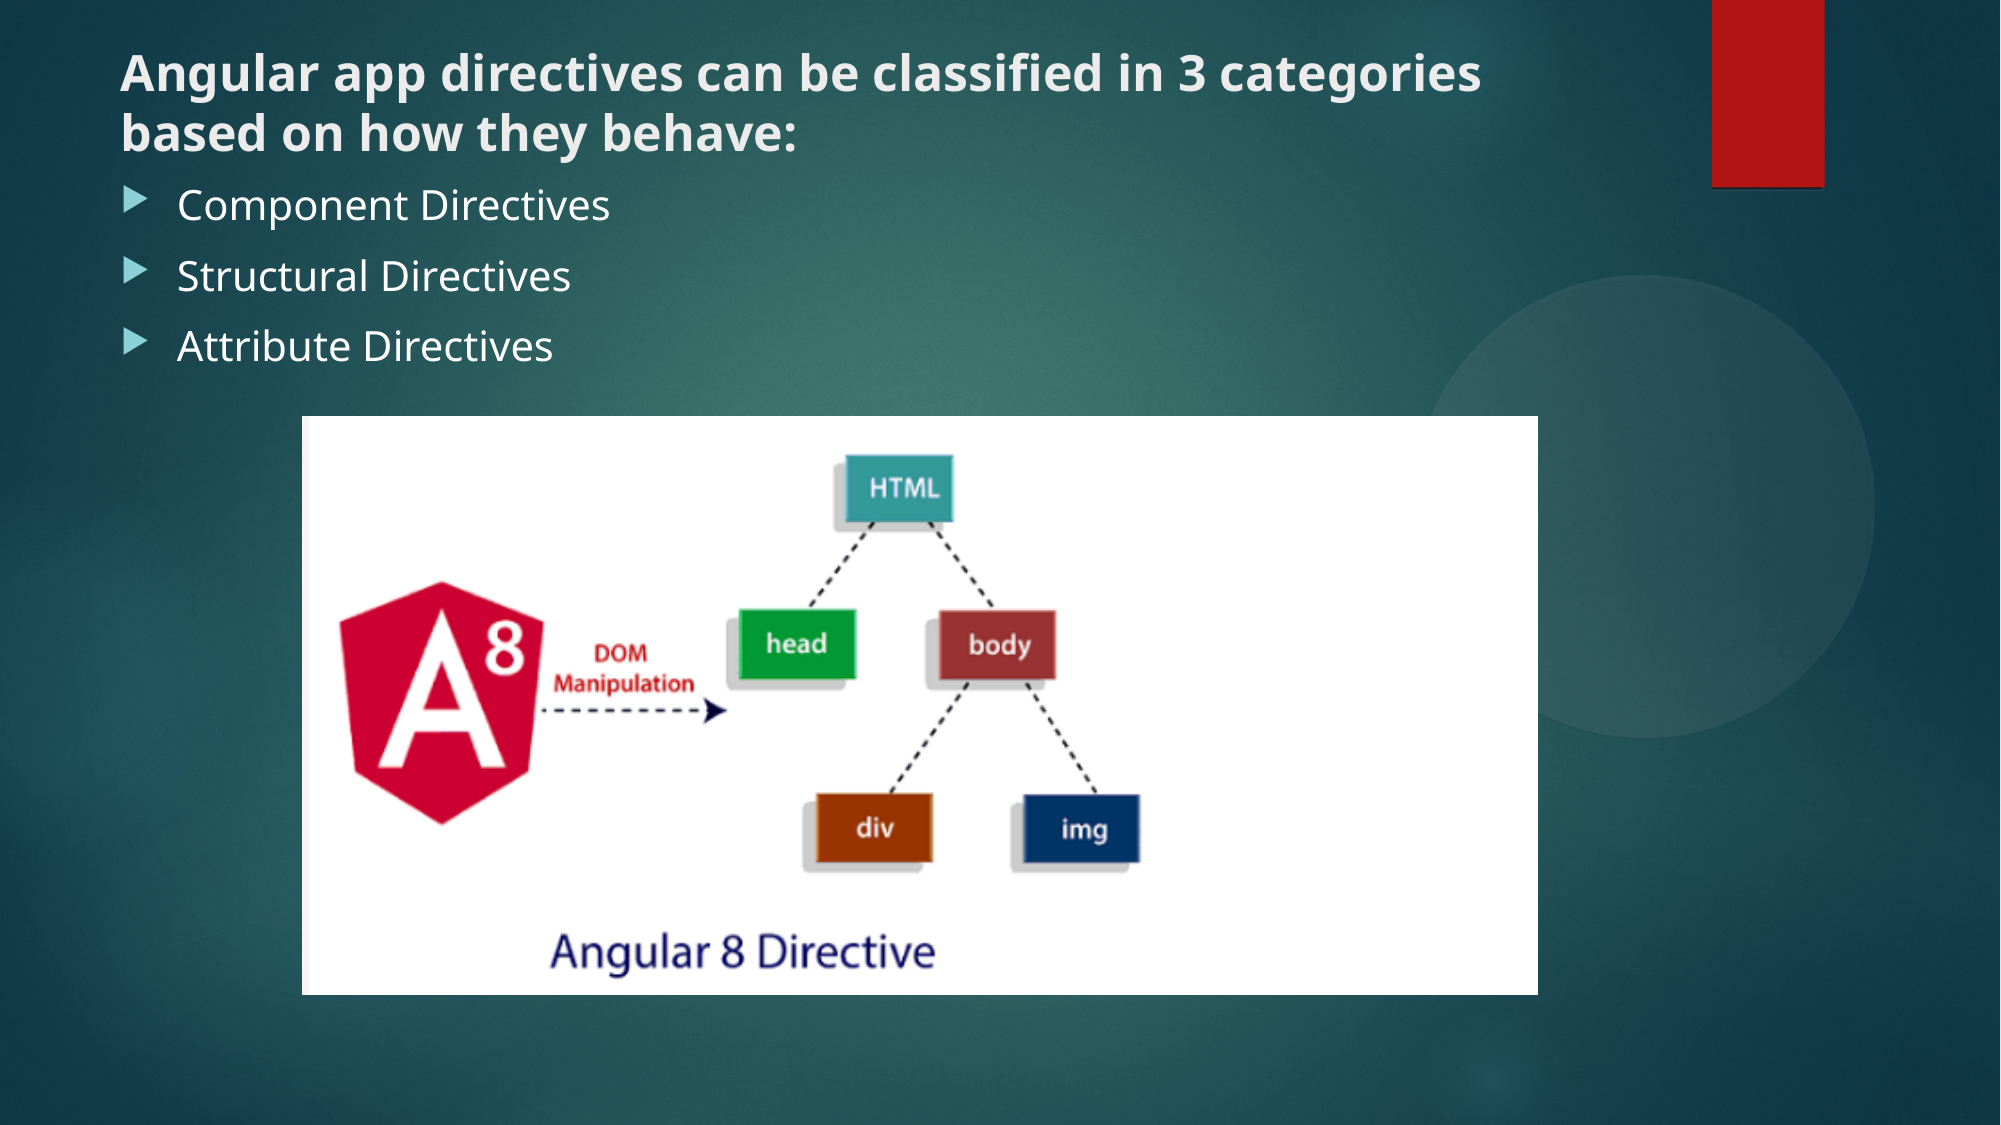

Angular app directives can be classified in 3 categories based on how they behave:
Component Directives
Structural Directives
Attribute Directives